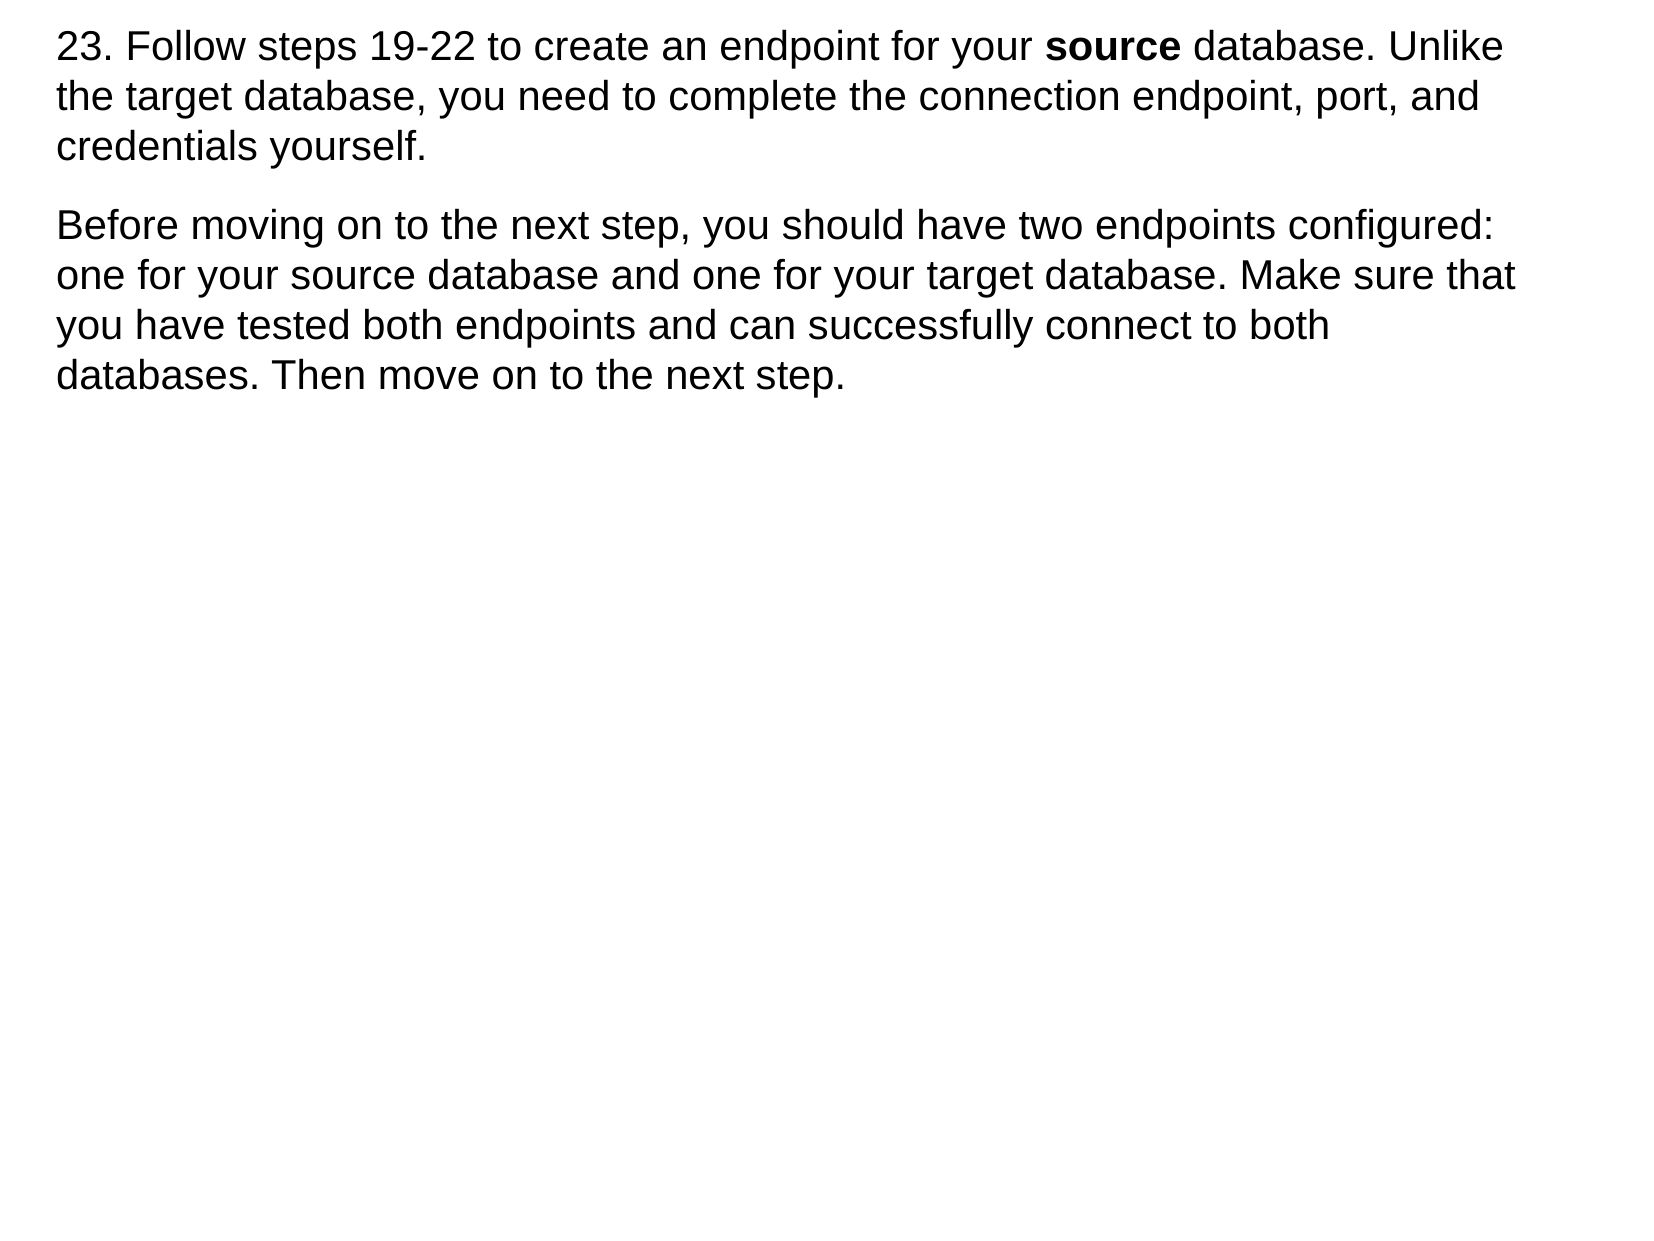

23. Follow steps 19-22 to create an endpoint for your source database. Unlike the target database, you need to complete the connection endpoint, port, and credentials yourself.
Before moving on to the next step, you should have two endpoints configured: one for your source database and one for your target database. Make sure that you have tested both endpoints and can successfully connect to both databases. Then move on to the next step.